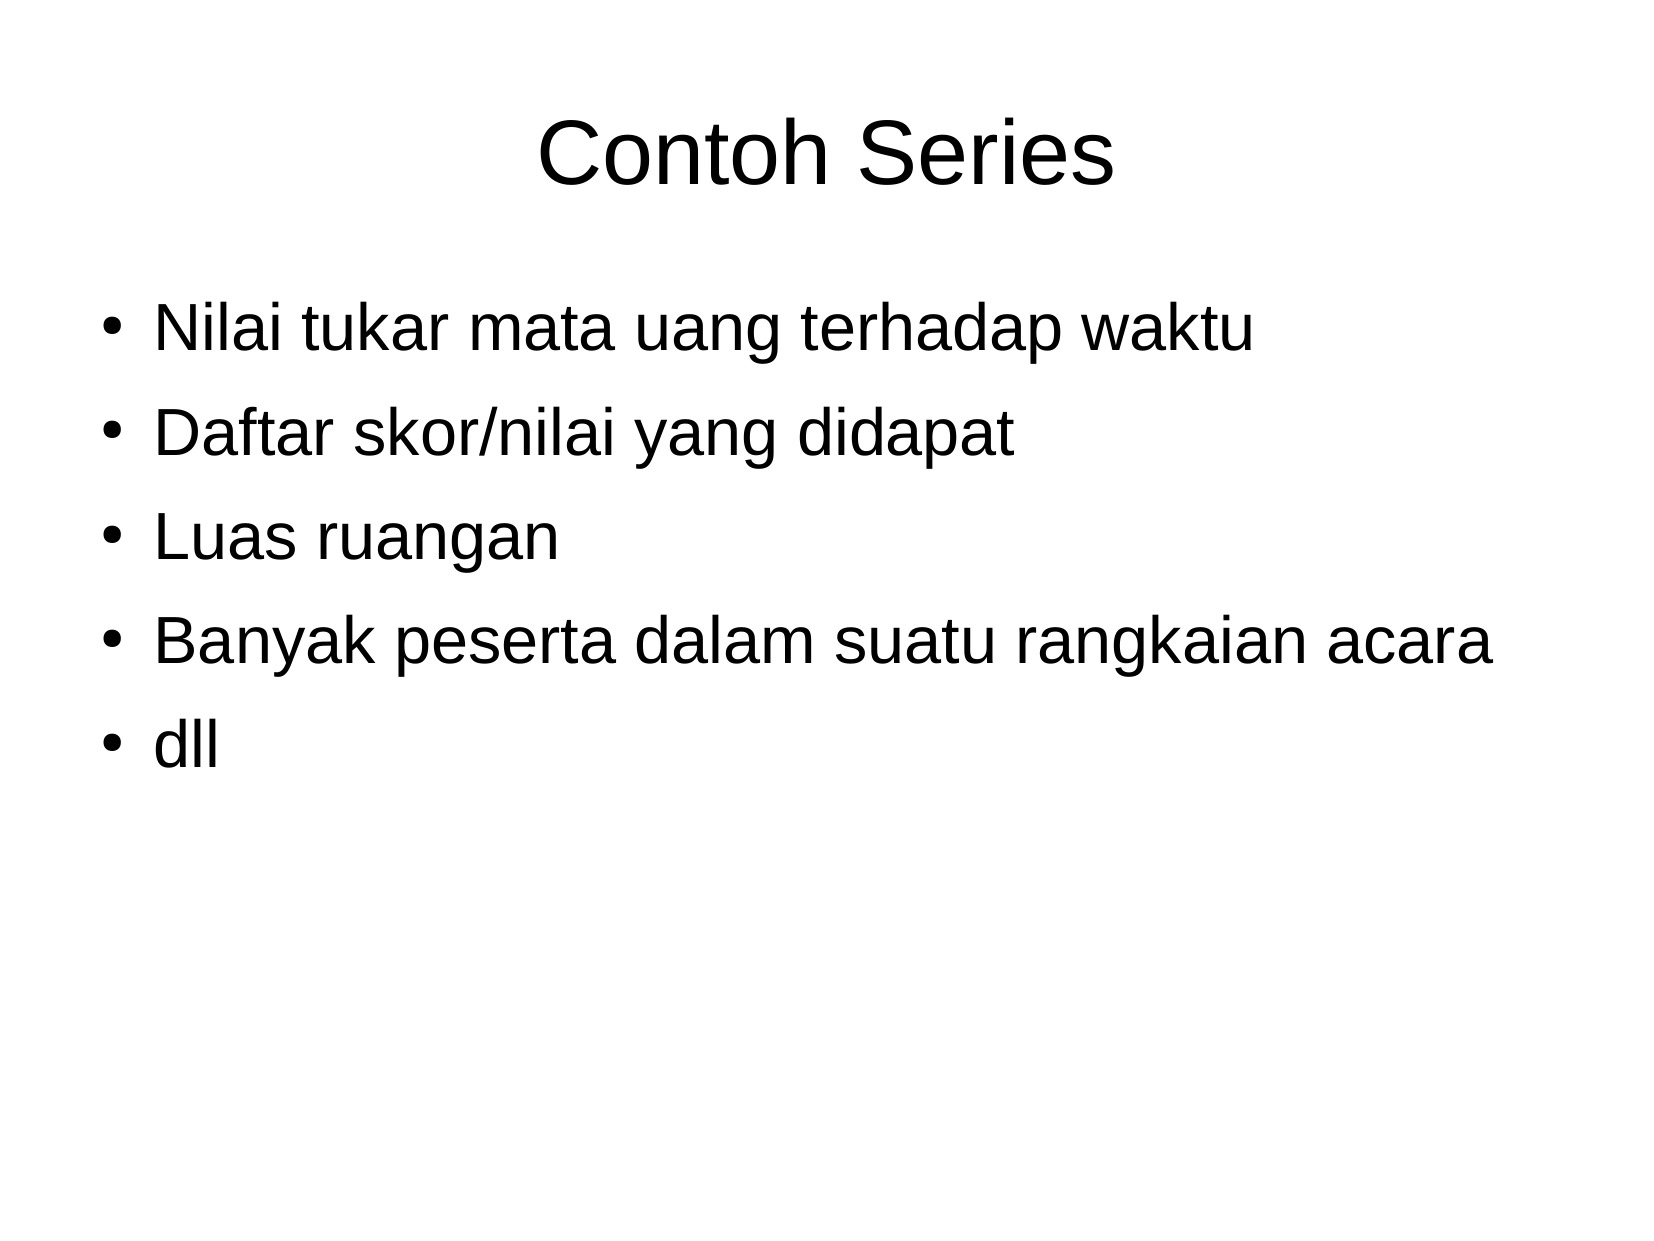

# Contoh Series
Nilai tukar mata uang terhadap waktu
Daftar skor/nilai yang didapat
Luas ruangan
Banyak peserta dalam suatu rangkaian acara
dll